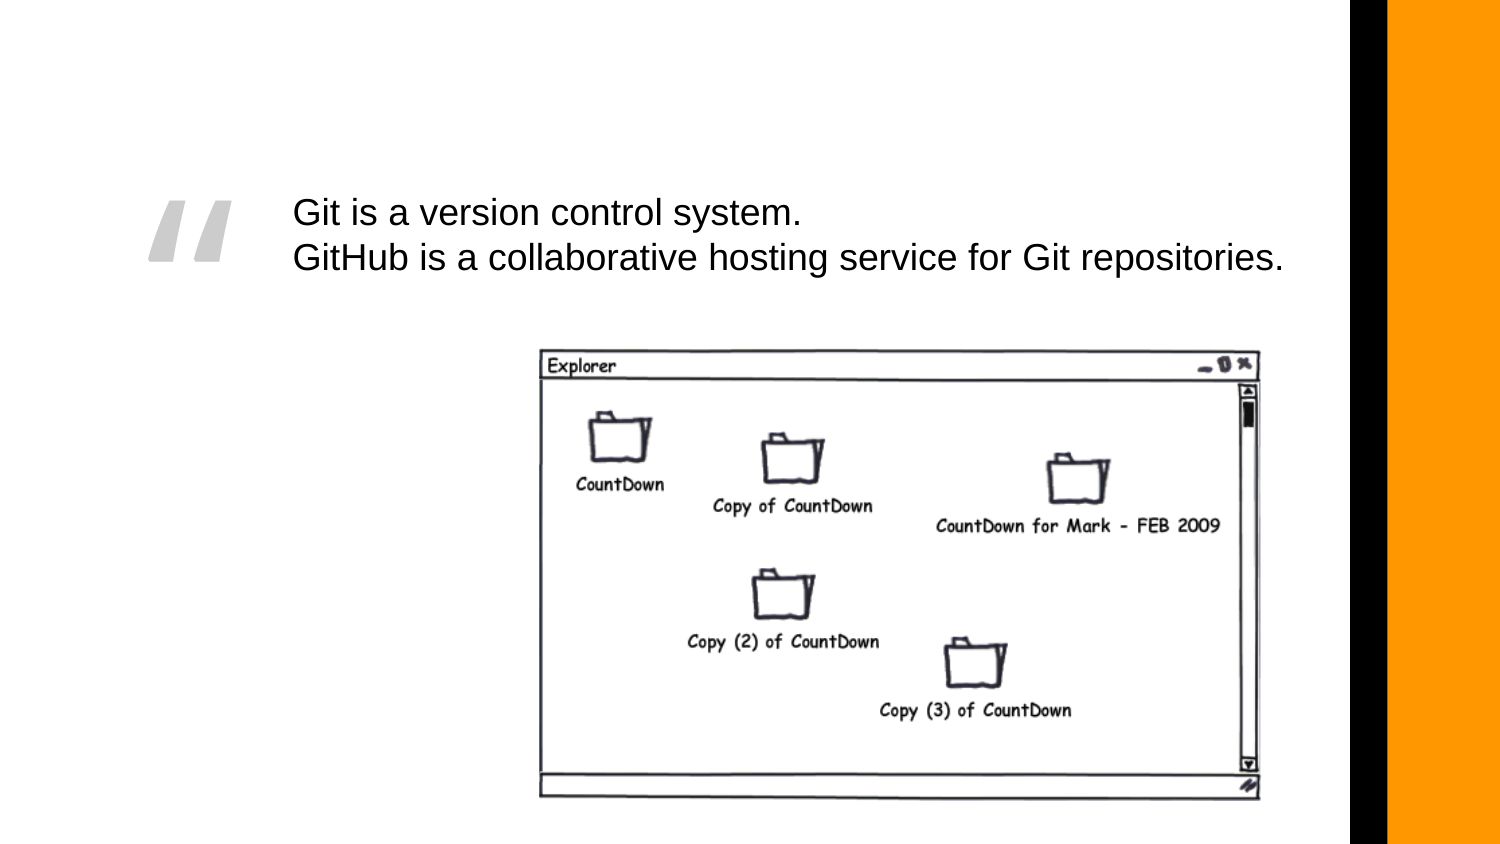

Git is a version control system.
GitHub is a collaborative hosting service for Git repositories.